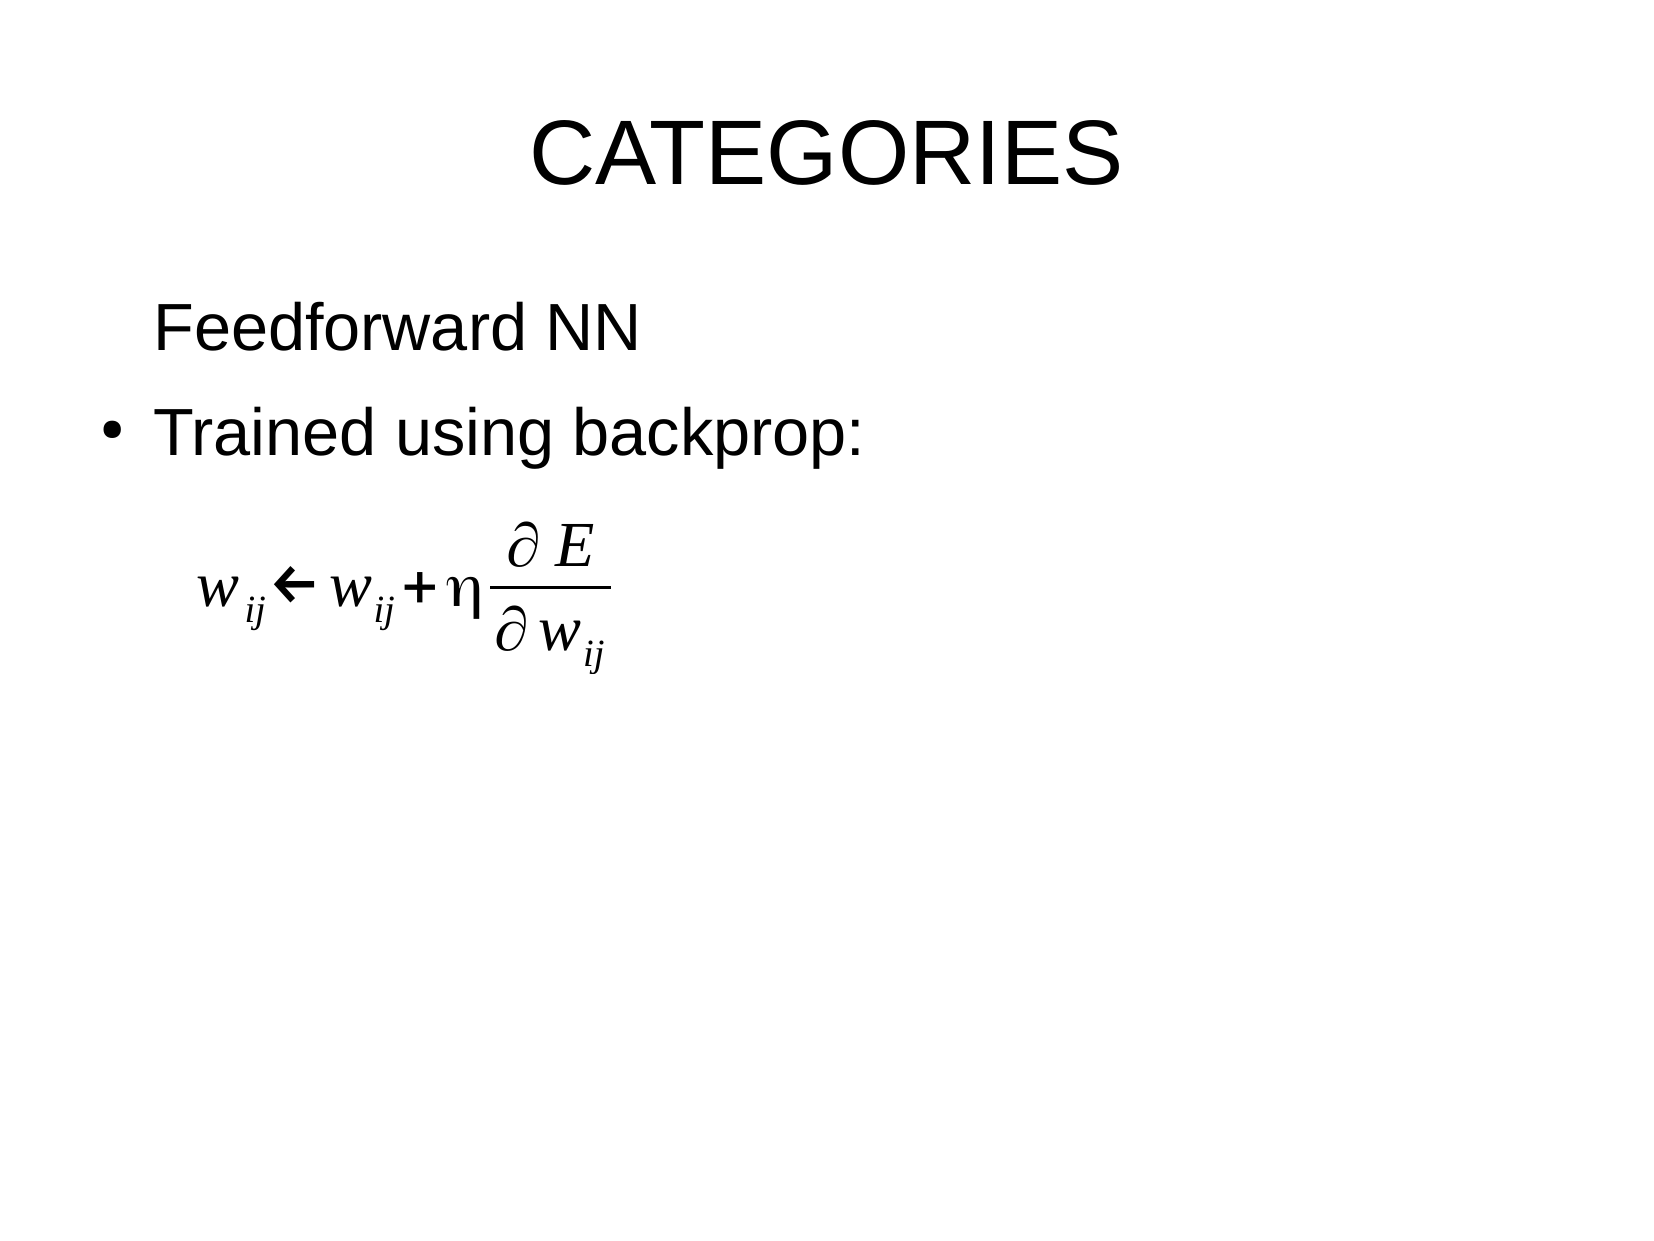

# CATEGORIES
Feedforward NN
Trained using backprop: